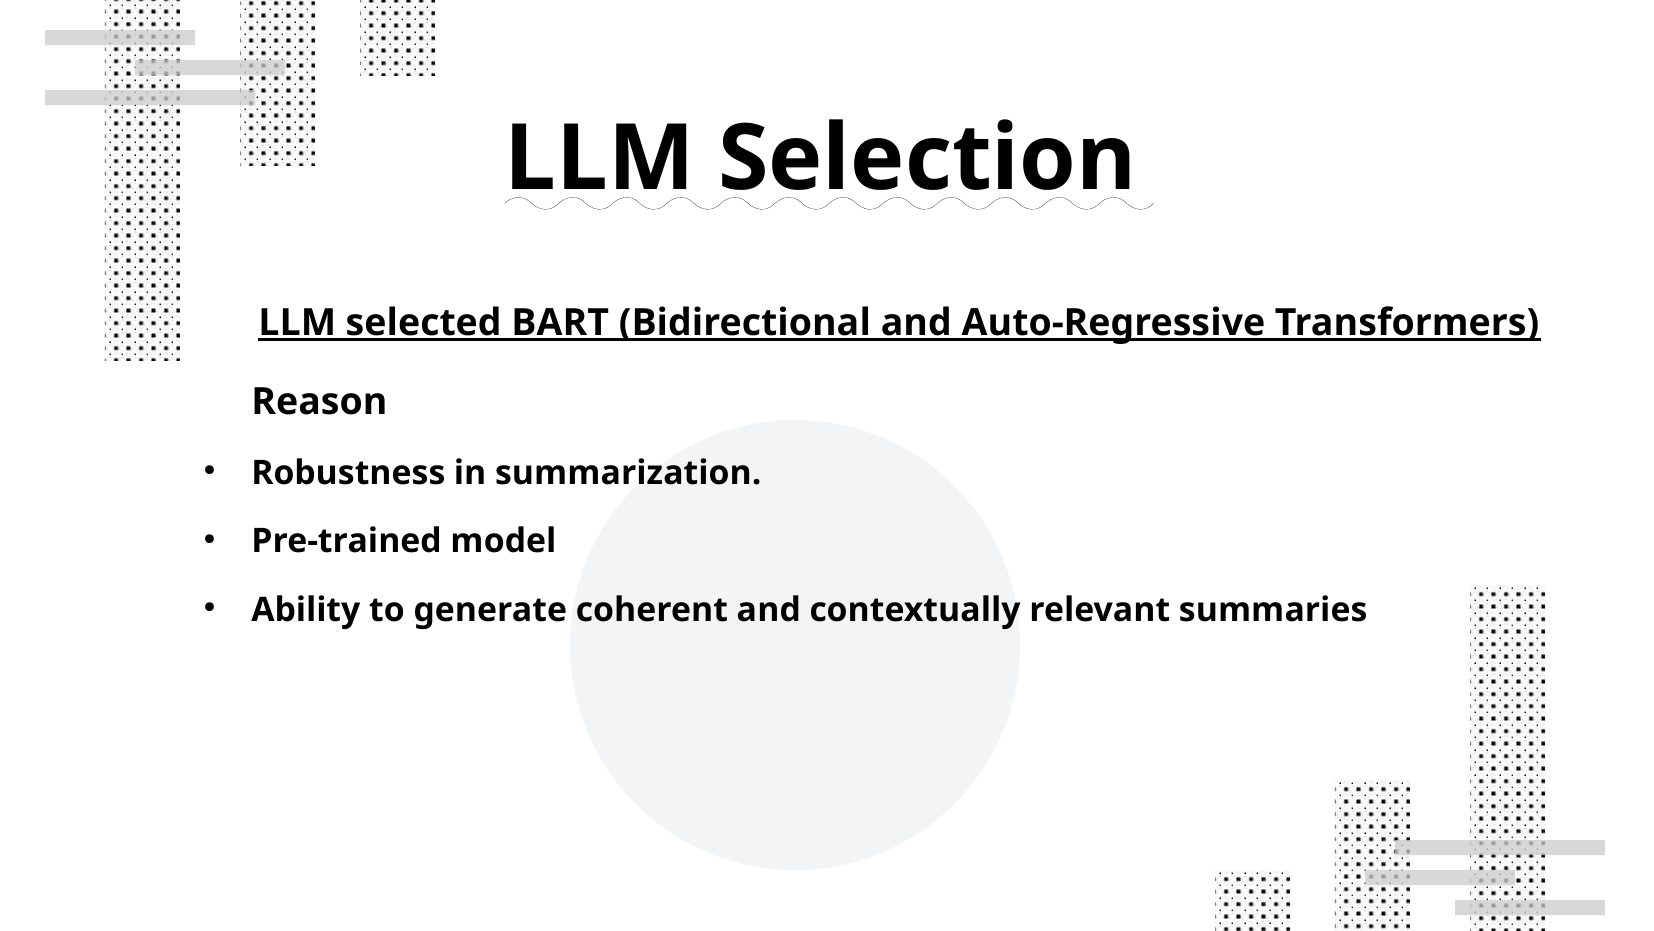

# LLM Selection
LLM selected BART (Bidirectional and Auto-Regressive Transformers)
Reason
Robustness in summarization.
Pre-trained model
Ability to generate coherent and contextually relevant summaries